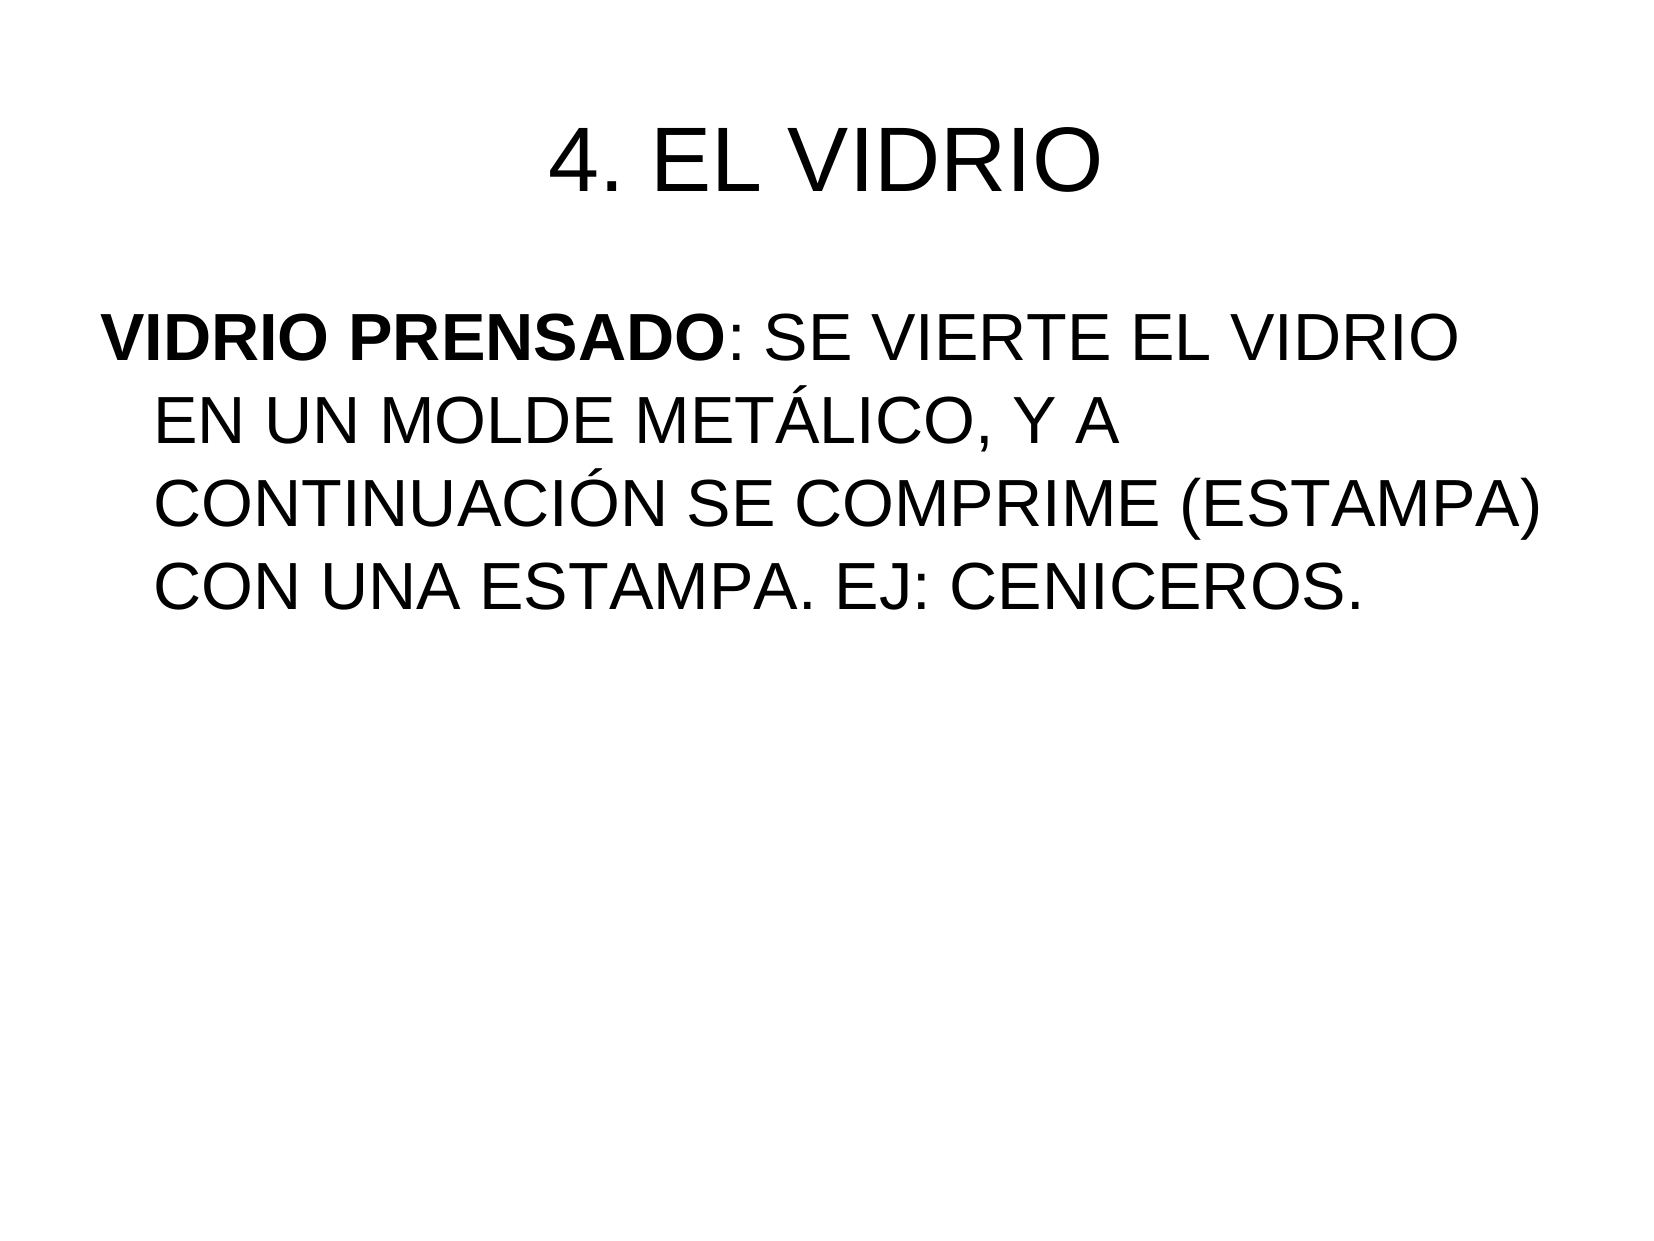

# 4. EL VIDRIO
VIDRIO PRENSADO: SE VIERTE EL VIDRIO EN UN MOLDE METÁLICO, Y A CONTINUACIÓN SE COMPRIME (ESTAMPA) CON UNA ESTAMPA. EJ: CENICEROS.